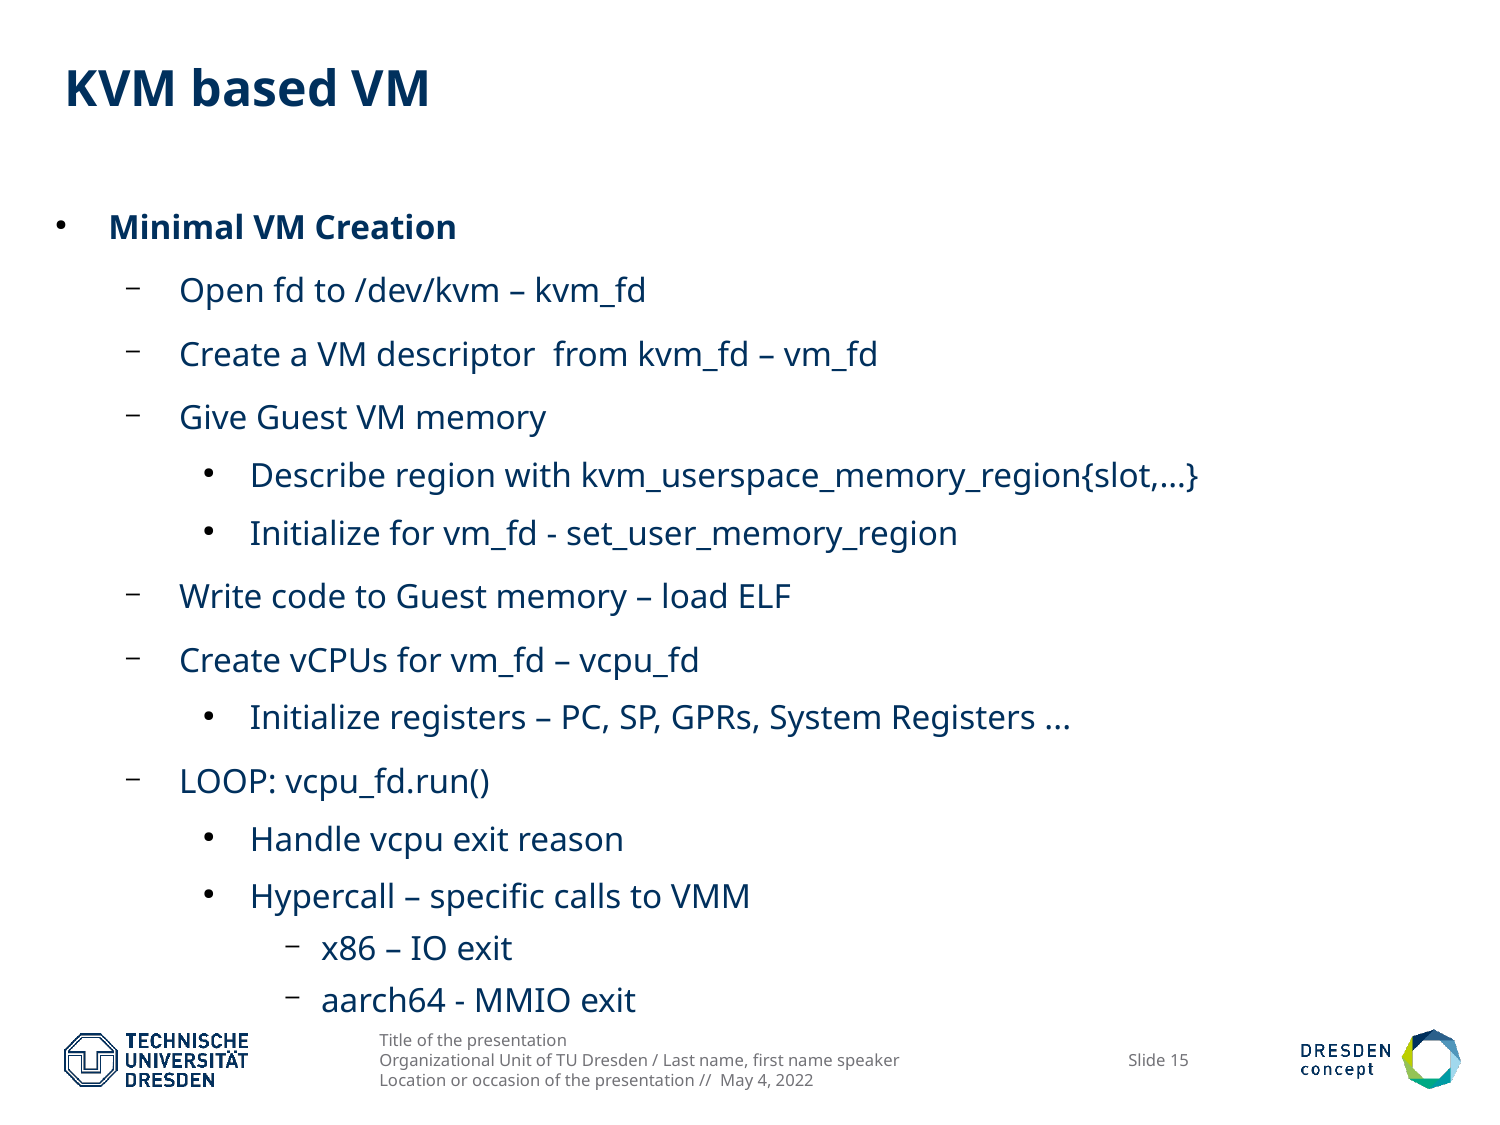

# KVM based VM
Minimal VM Creation
Open fd to /dev/kvm – kvm_fd
Create a VM descriptor from kvm_fd – vm_fd
Give Guest VM memory
Describe region with kvm_userspace_memory_region{slot,…}
Initialize for vm_fd - set_user_memory_region
Write code to Guest memory – load ELF
Create vCPUs for vm_fd – vcpu_fd
Initialize registers – PC, SP, GPRs, System Registers ...
LOOP: vcpu_fd.run()
Handle vcpu exit reason
Hypercall – specific calls to VMM
x86 – IO exit
aarch64 - MMIO exit